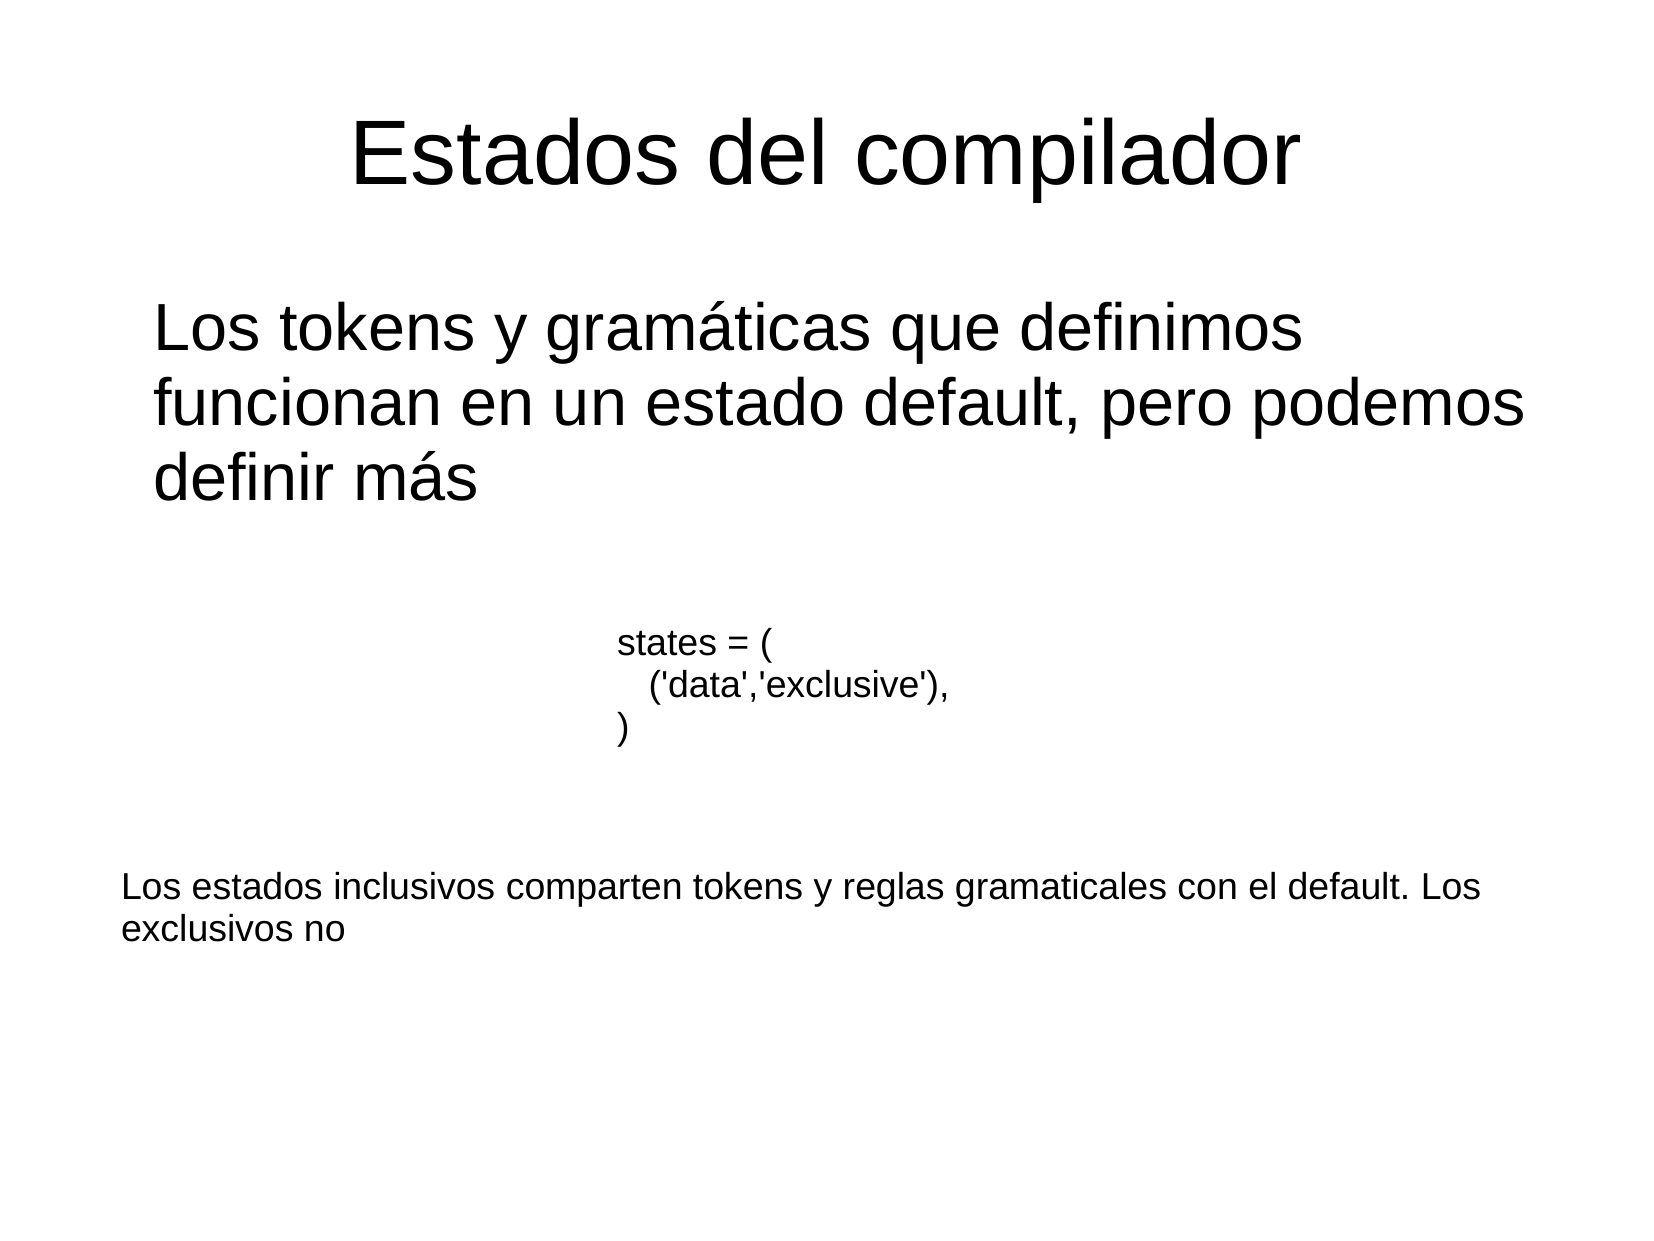

# Estados del compilador
Los tokens y gramáticas que definimos funcionan en un estado default, pero podemos definir más
states = (
 ('data','exclusive'),
)
Los estados inclusivos comparten tokens y reglas gramaticales con el default. Los exclusivos no